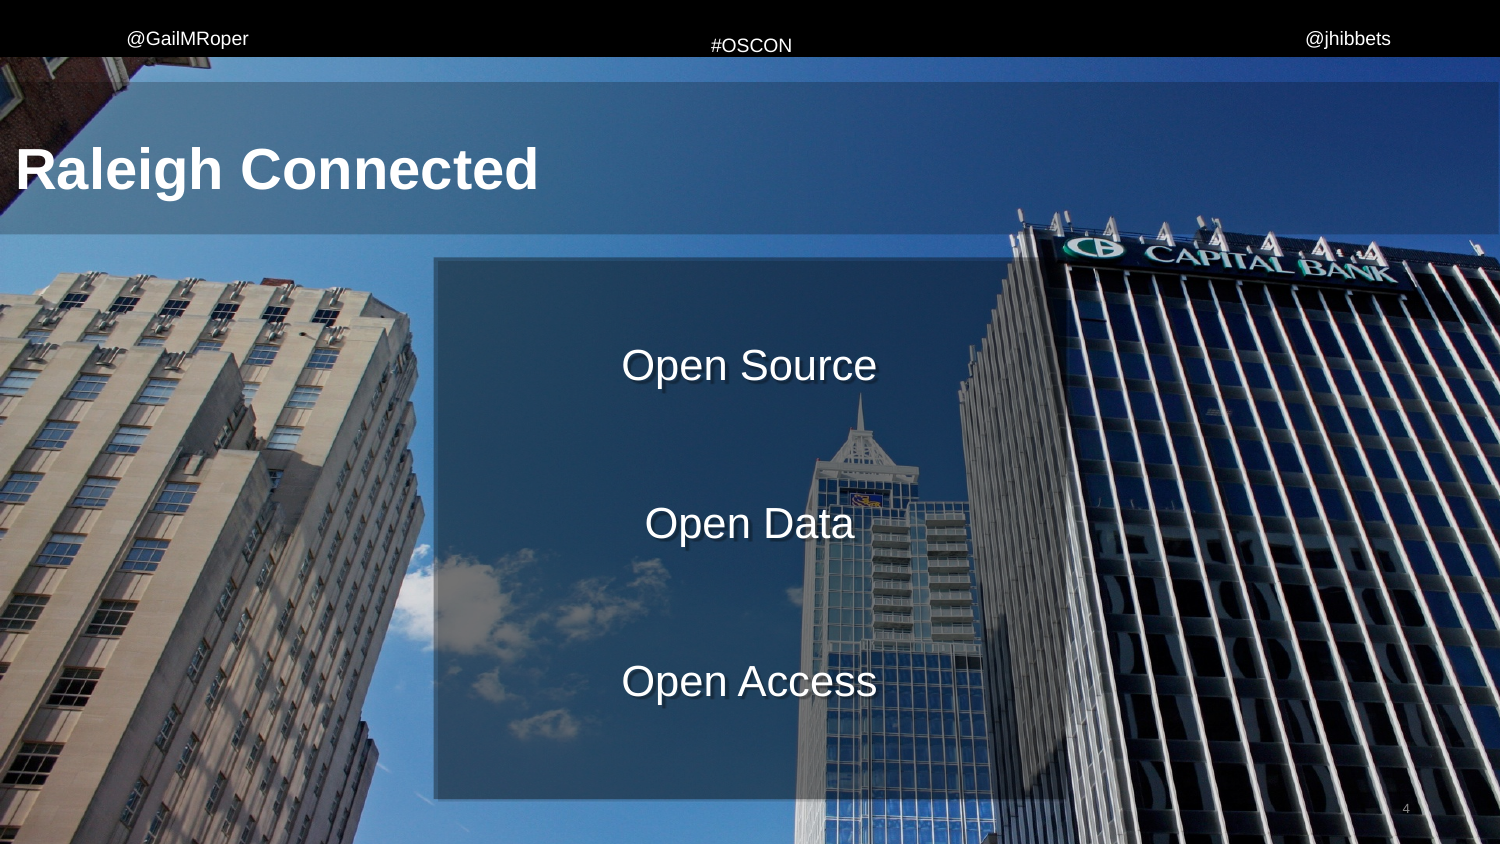

Raleigh Connected
# Open Source
Open Data
Open Access